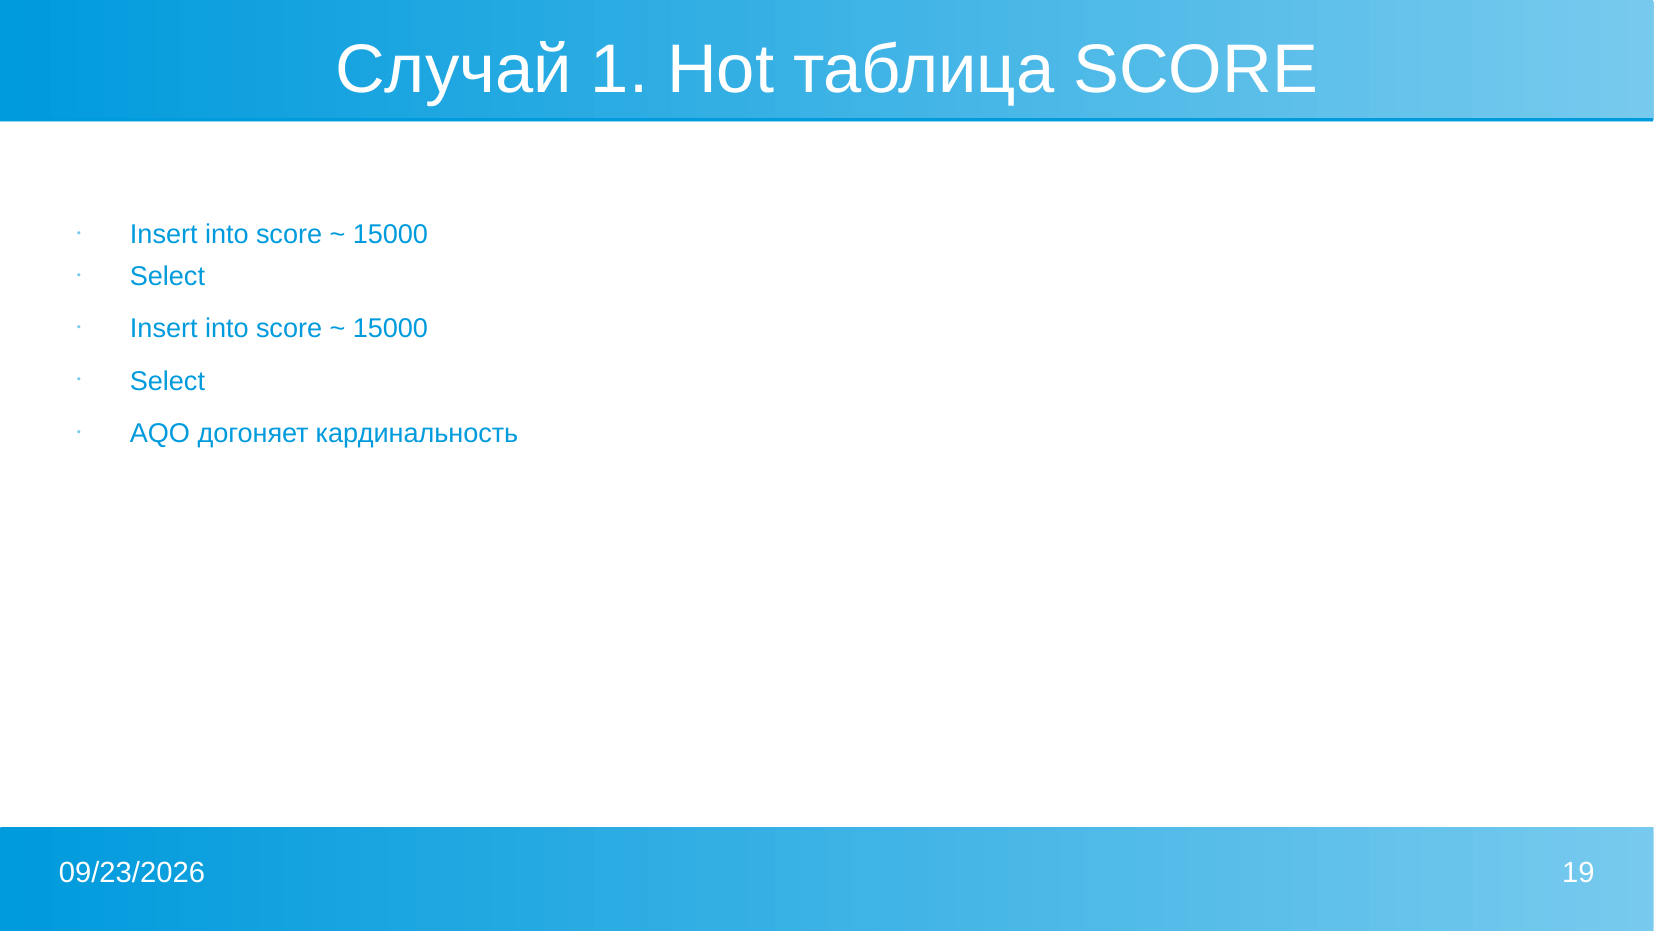

# Случай 1. Hot таблица SCORE
Insert into score ~ 15000
Select
Insert into score ~ 15000
Select
AQO догоняет кардинальность
19